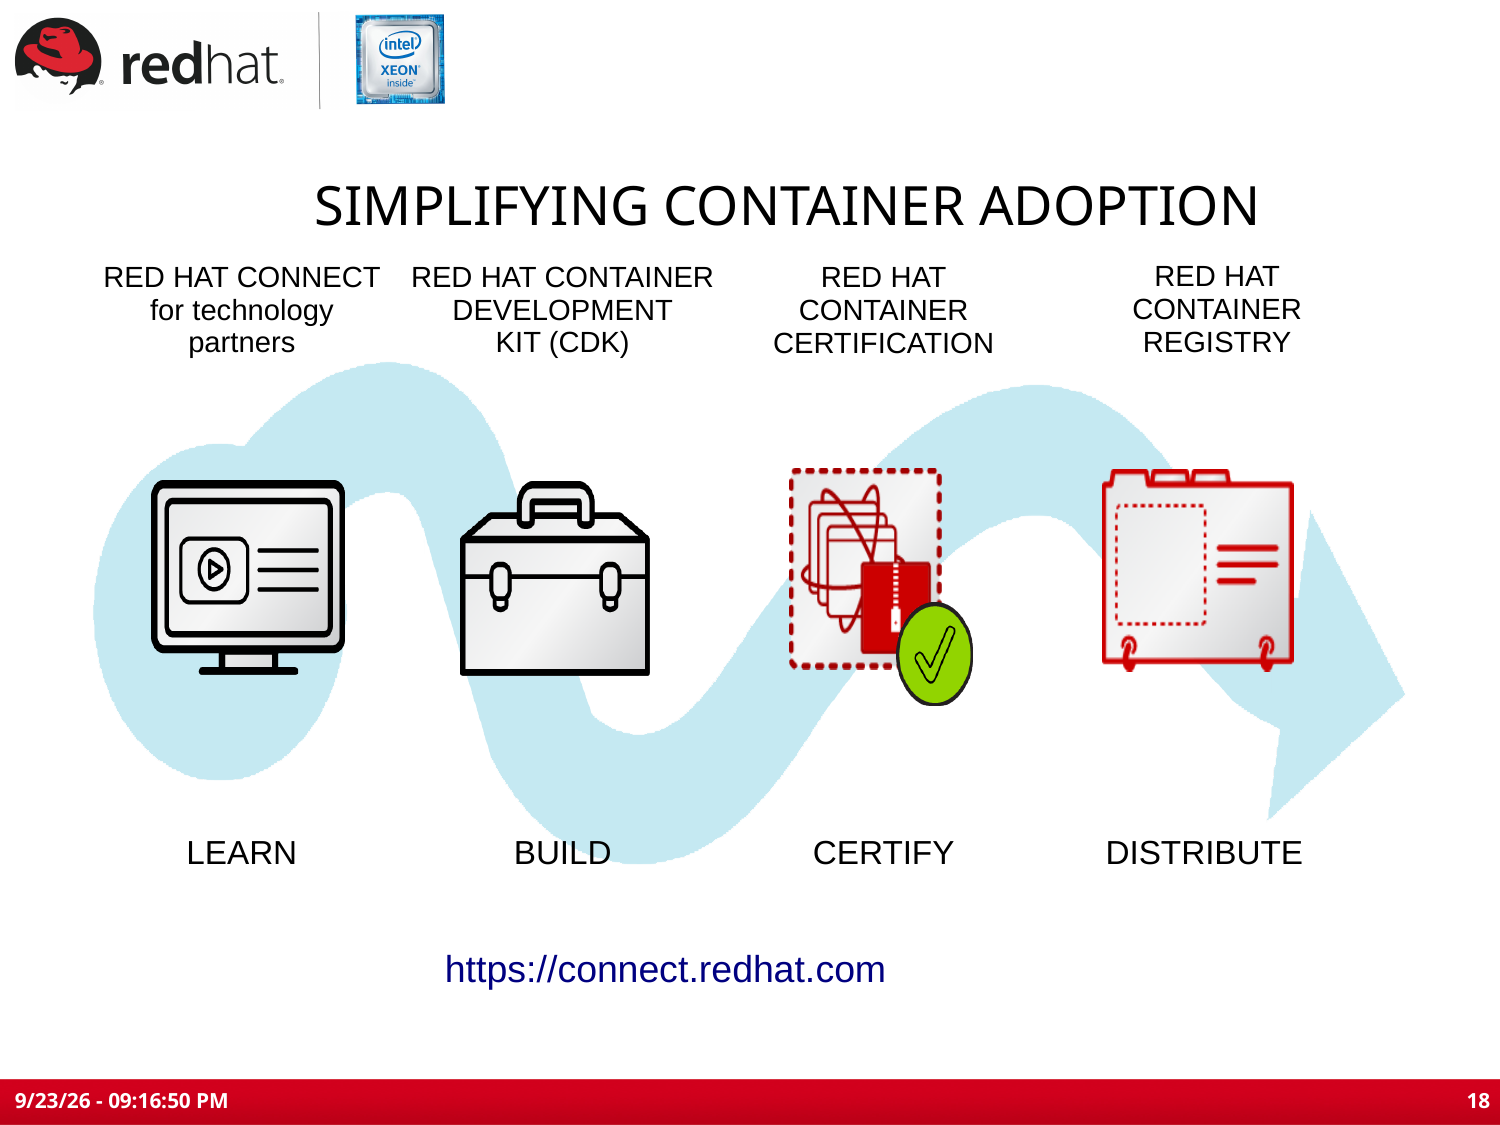

# SIMPLIFYING CONTAINER ADOPTION
RED HAT
CONTAINER
REGISTRY
RED HAT CONNECT
for technology
partners
RED HAT CONTAINER
DEVELOPMENT
KIT (CDK)
RED HAT
CONTAINER
CERTIFICATION
LEARN
BUILD
CERTIFY
DISTRIBUTE
https://connect.redhat.com